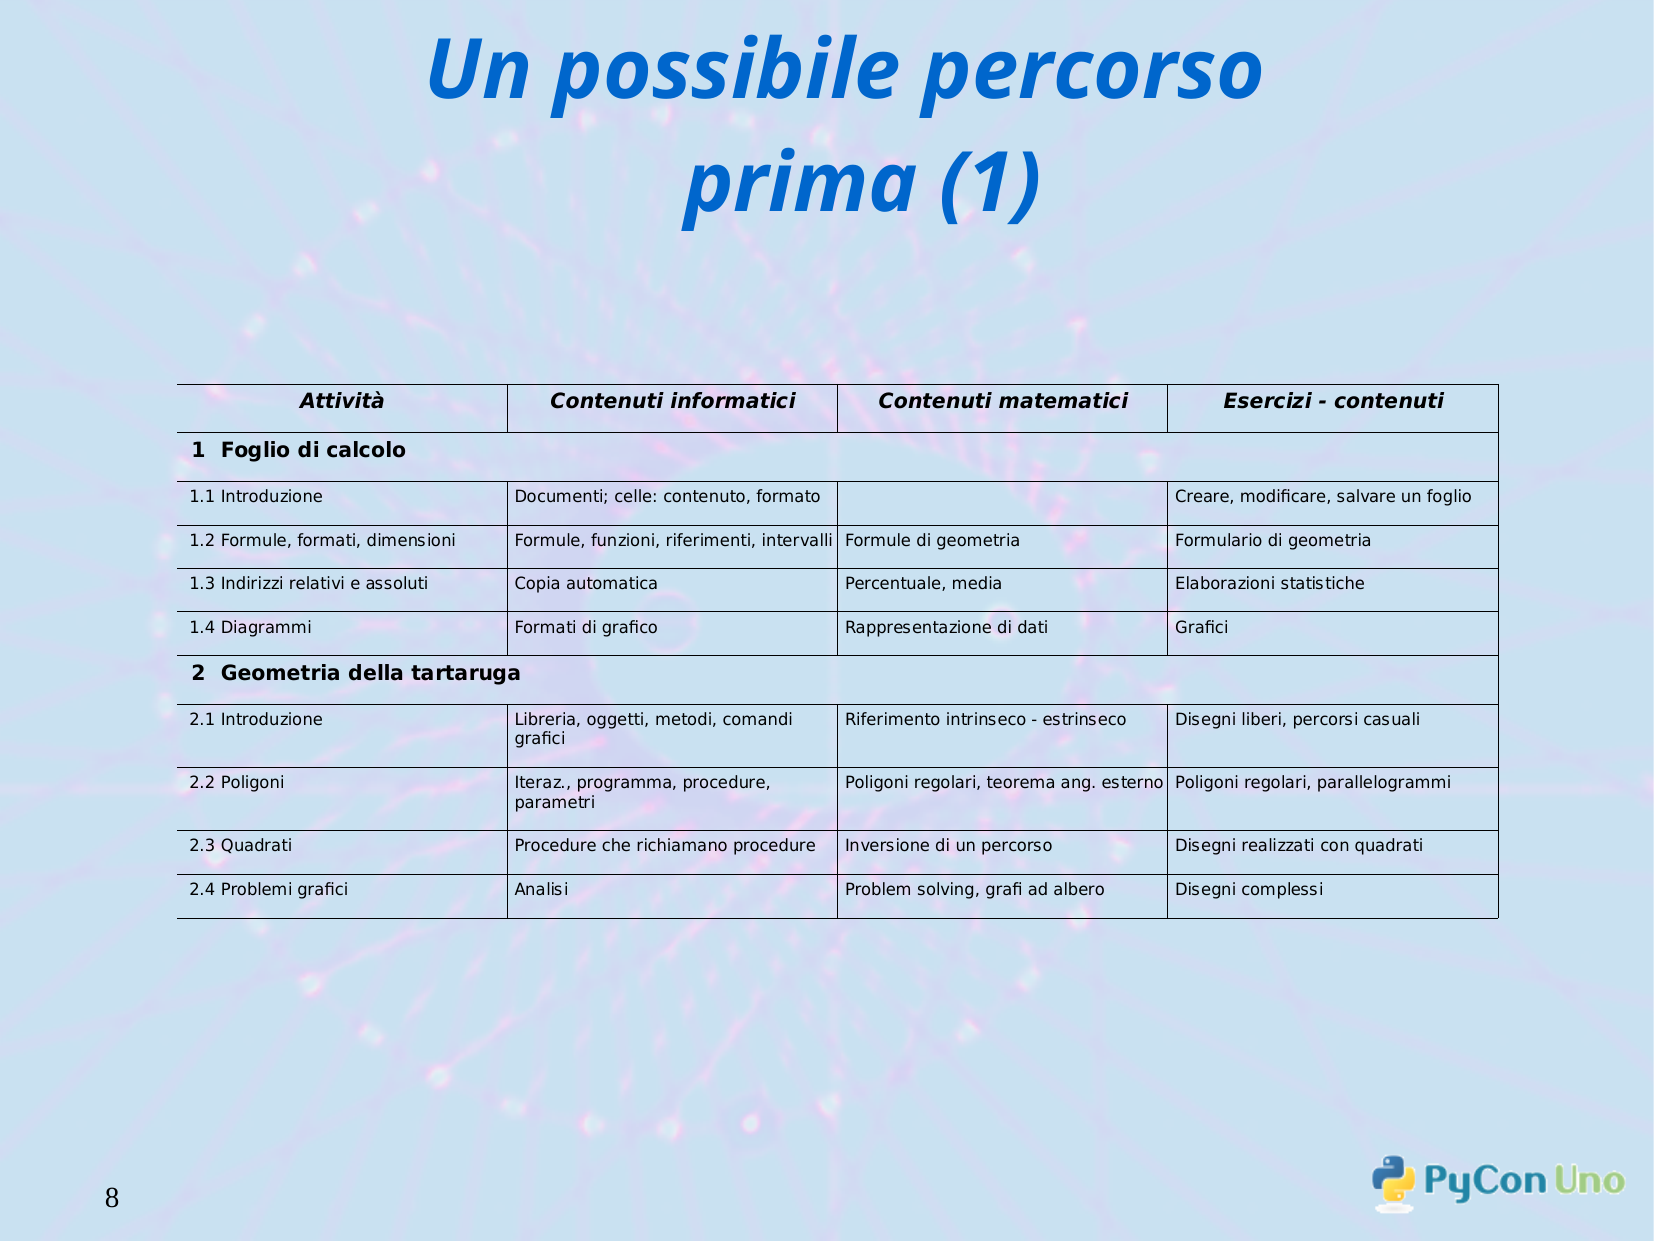

# Un possibile percorso prima (1)
8